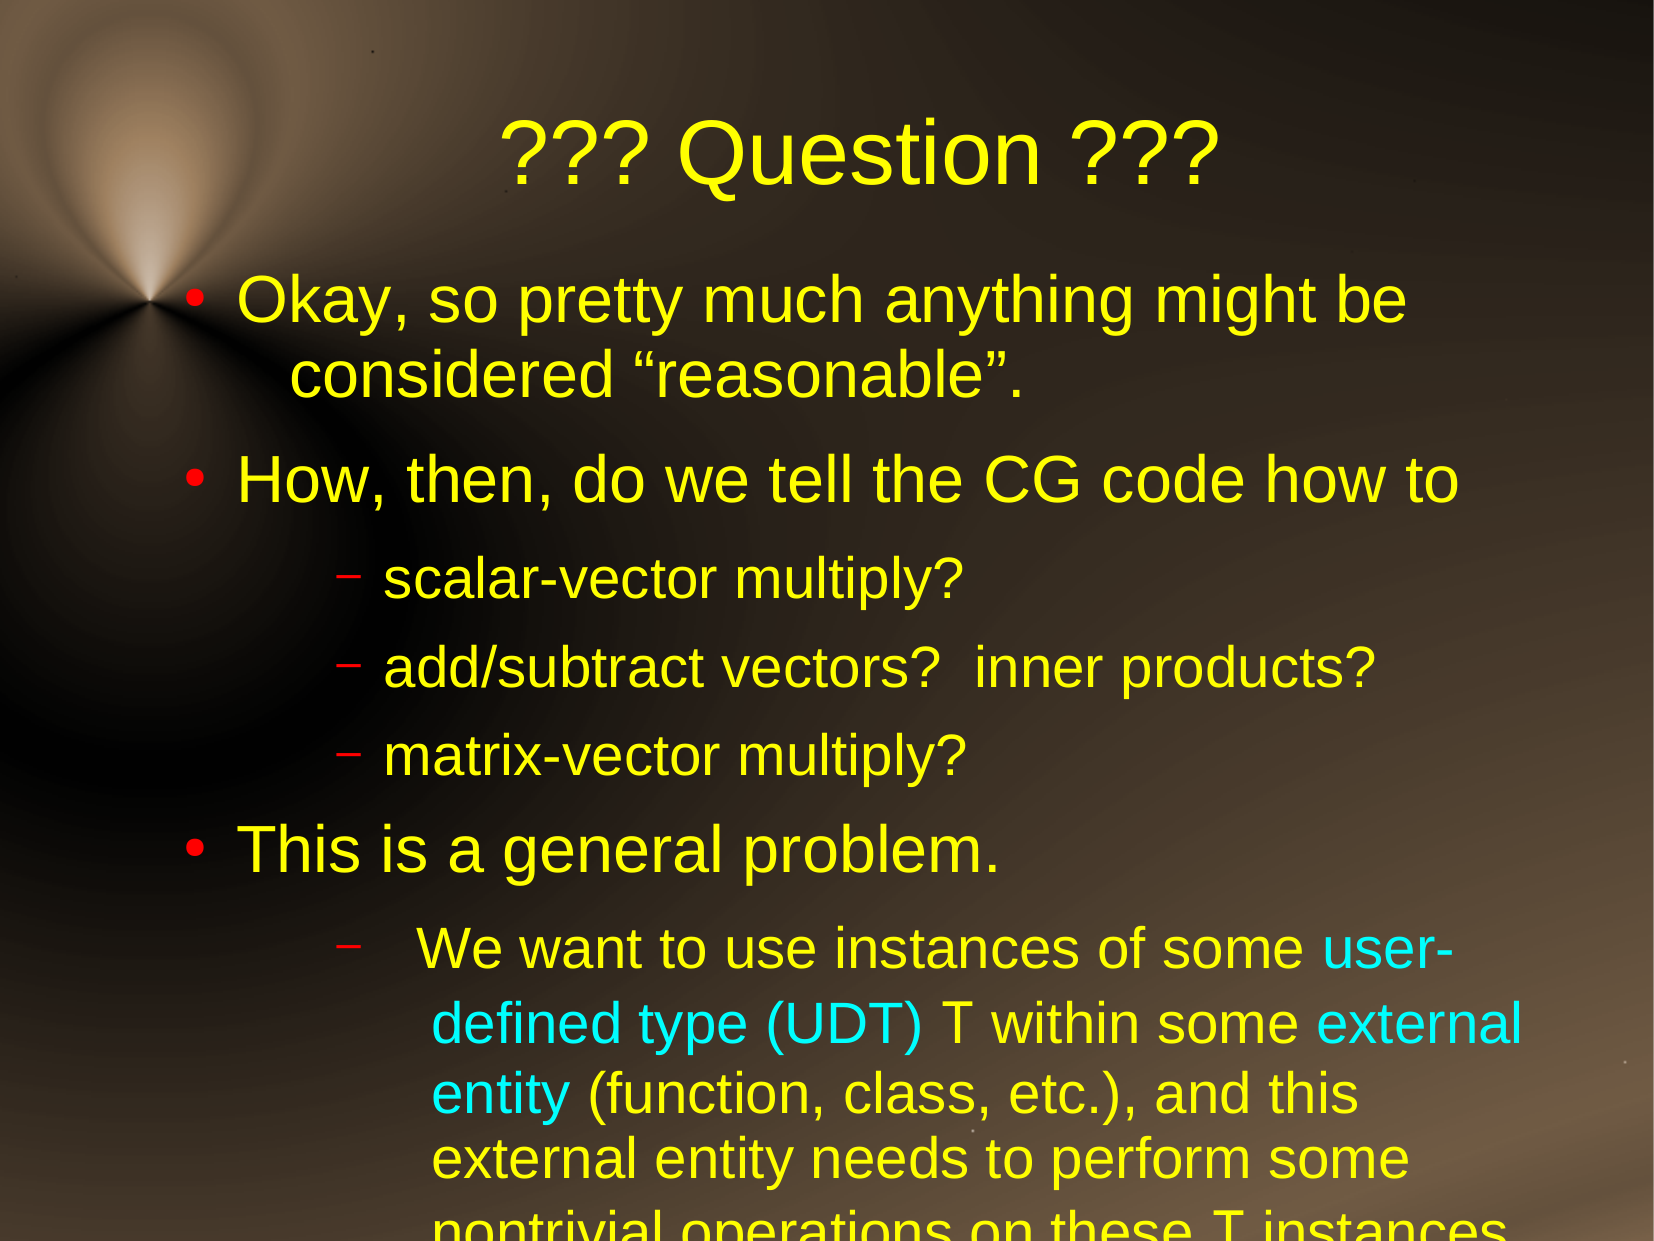

# ??? Question ???
Okay, so pretty much anything might be considered “reasonable”.
How, then, do we tell the CG code how to
scalar-vector multiply?
add/subtract vectors? inner products?
matrix-vector multiply?
This is a general problem.
 We want to use instances of some user-defined type (UDT) T within some external entity (function, class, etc.), and this external entity needs to perform some nontrivial operations on these T instances.